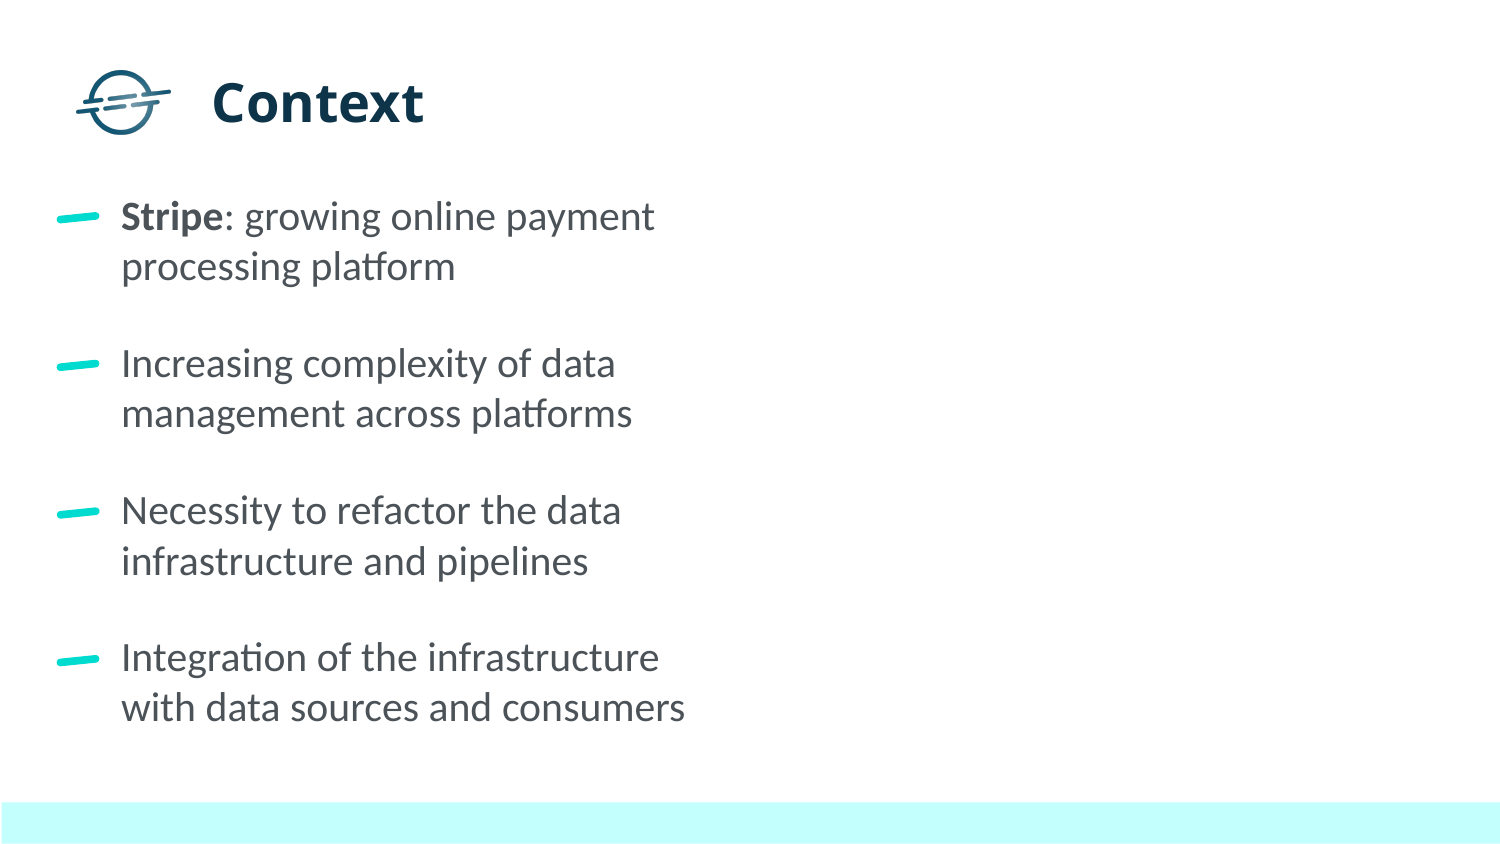

# Context
Stripe: growing online payment processing platform
Increasing complexity of data management across platforms
Necessity to refactor the data infrastructure and pipelines
Integration of the infrastructure with data sources and consumers